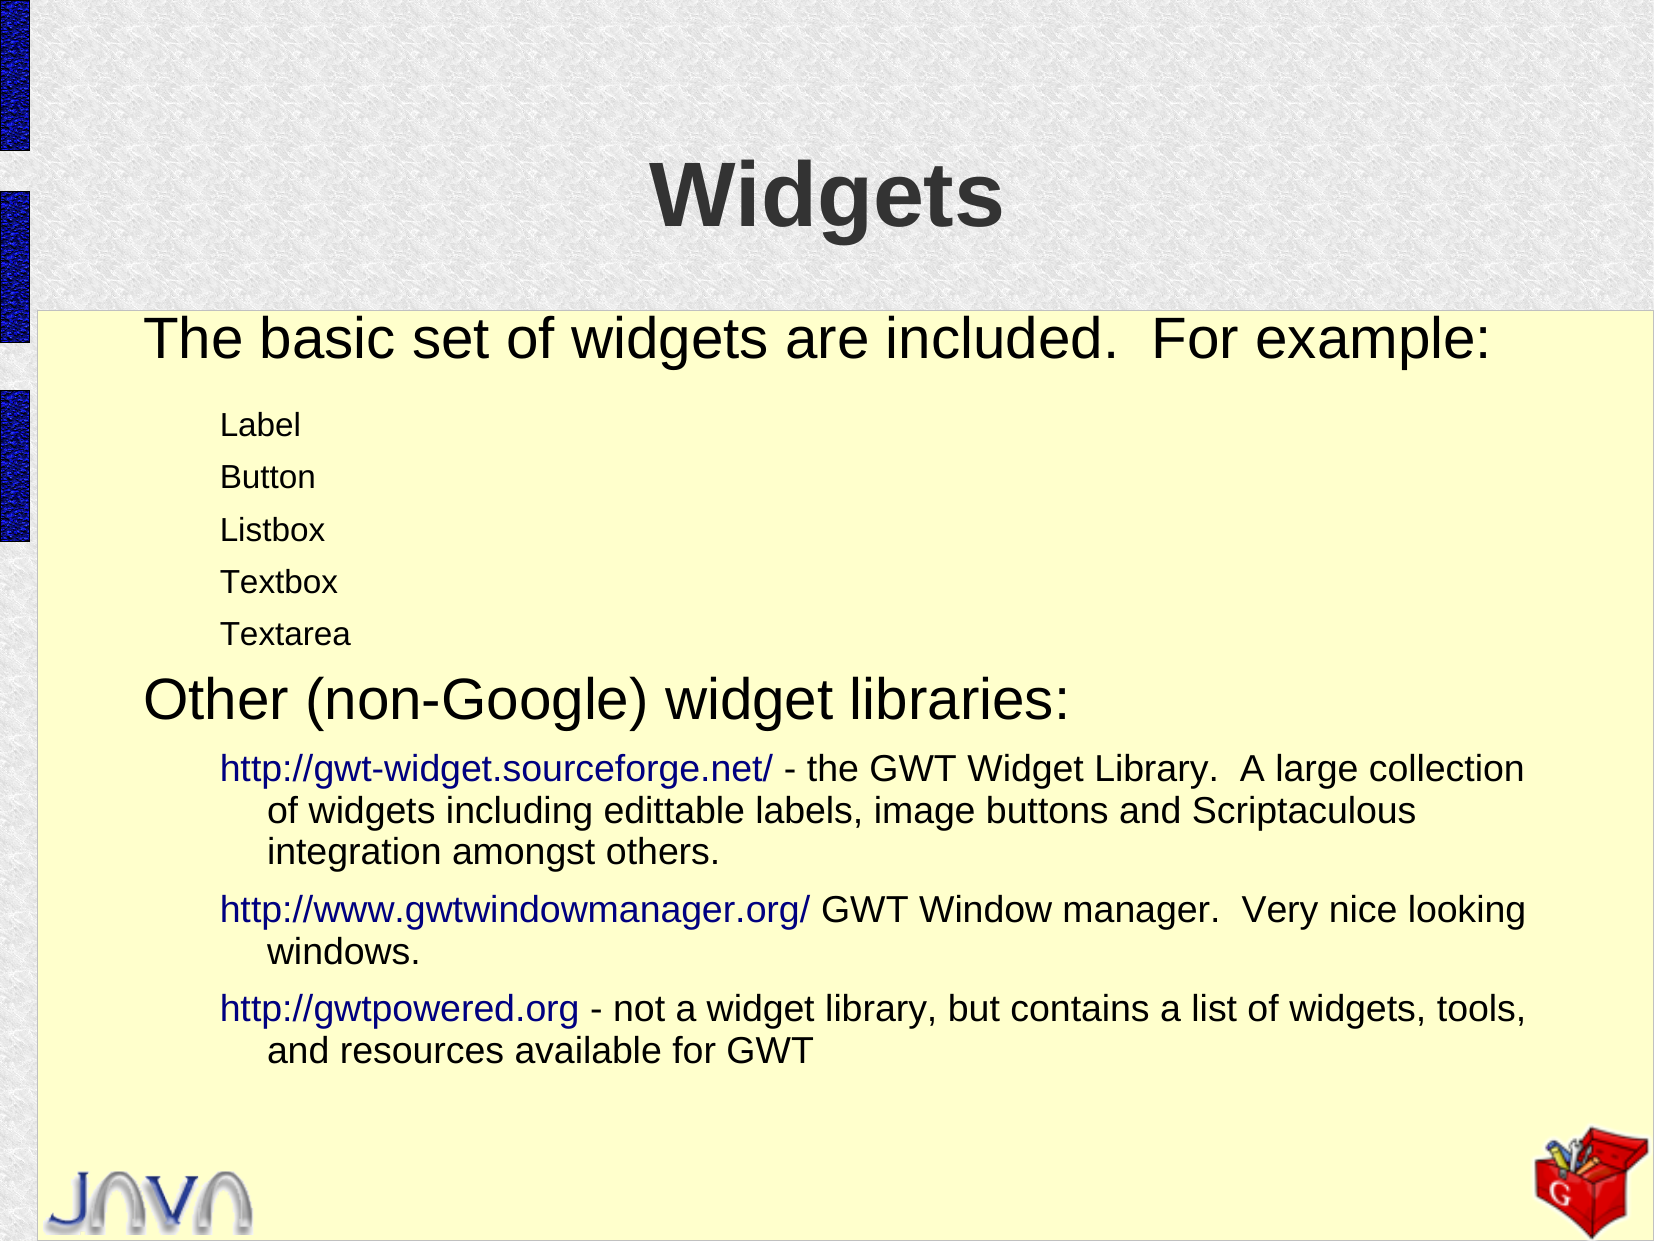

# Widgets
The basic set of widgets are included. For example:
Label
Button
Listbox
Textbox
Textarea
Other (non-Google) widget libraries:
http://gwt-widget.sourceforge.net/ - the GWT Widget Library. A large collection of widgets including edittable labels, image buttons and Scriptaculous integration amongst others.
http://www.gwtwindowmanager.org/ GWT Window manager. Very nice looking windows.
http://gwtpowered.org - not a widget library, but contains a list of widgets, tools, and resources available for GWT